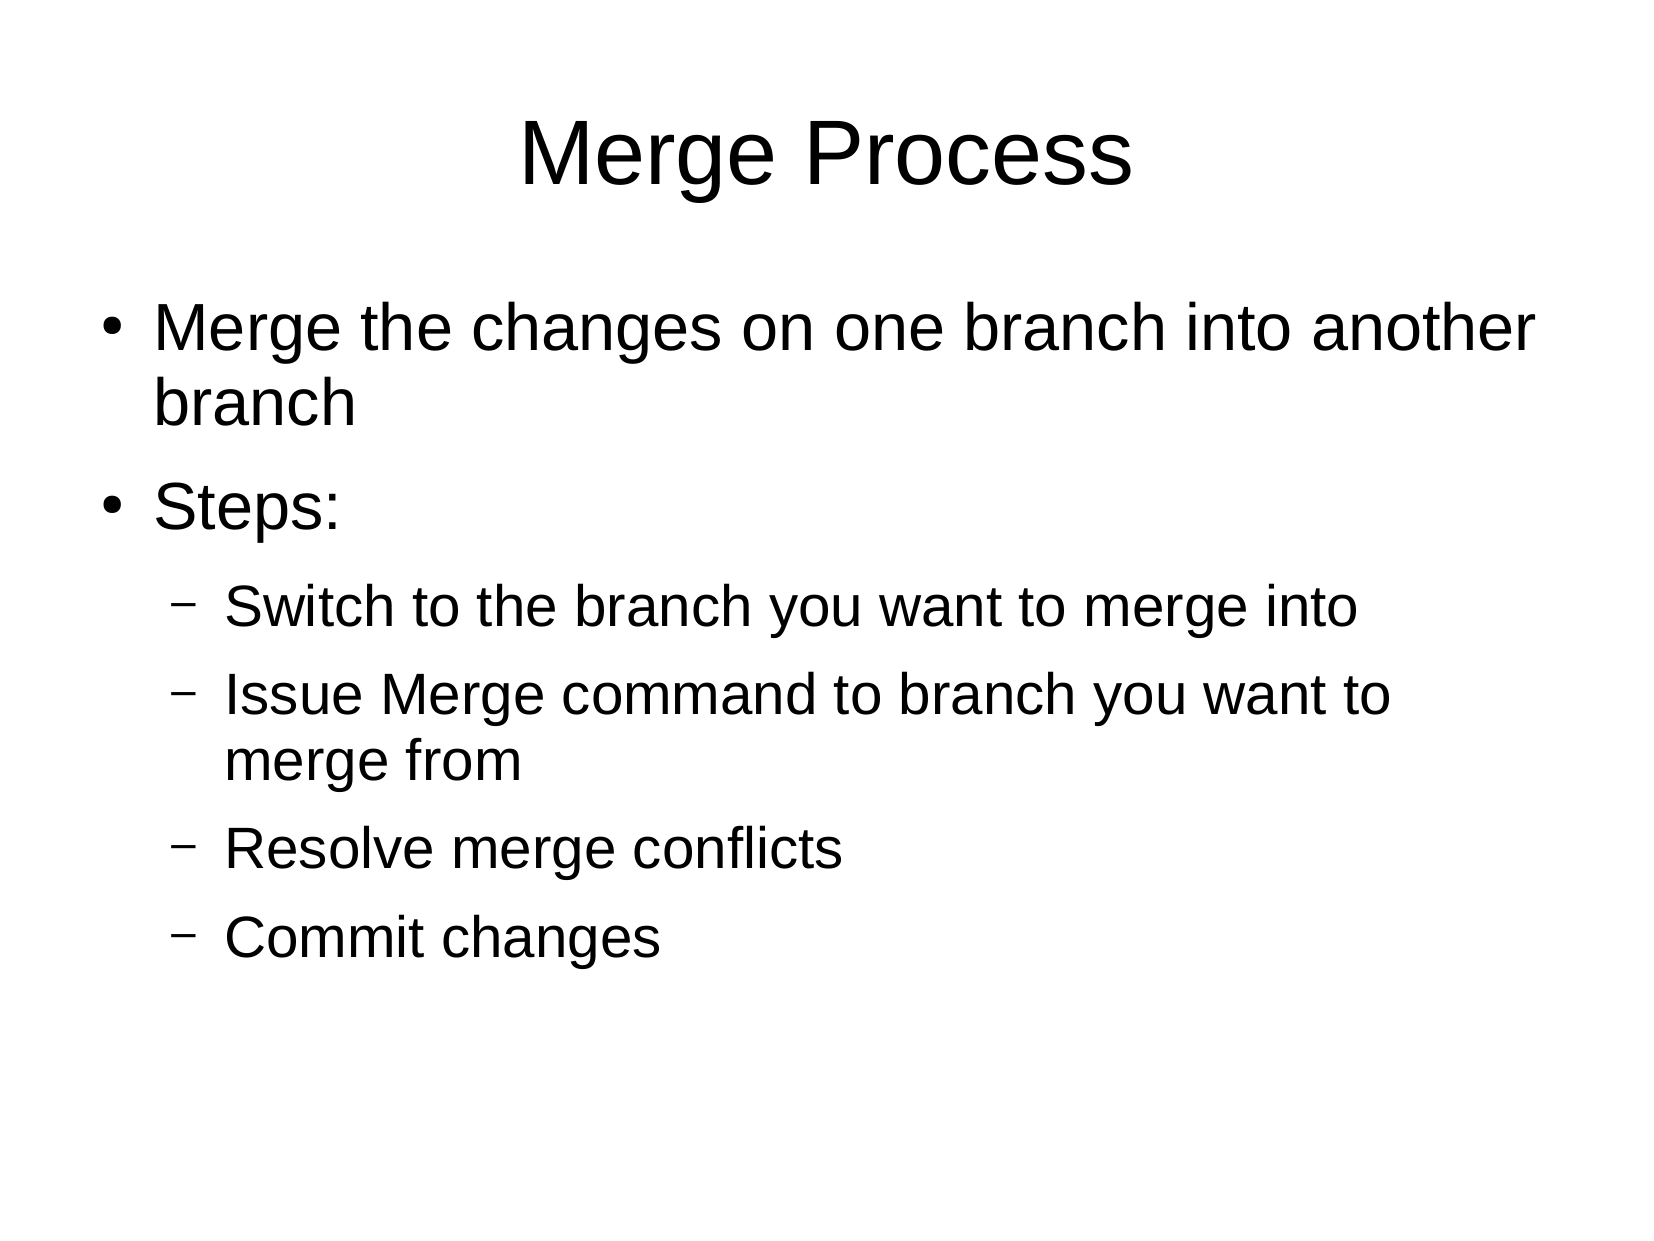

# Merge Process
Merge the changes on one branch into another branch
Steps:
Switch to the branch you want to merge into
Issue Merge command to branch you want to merge from
Resolve merge conflicts
Commit changes